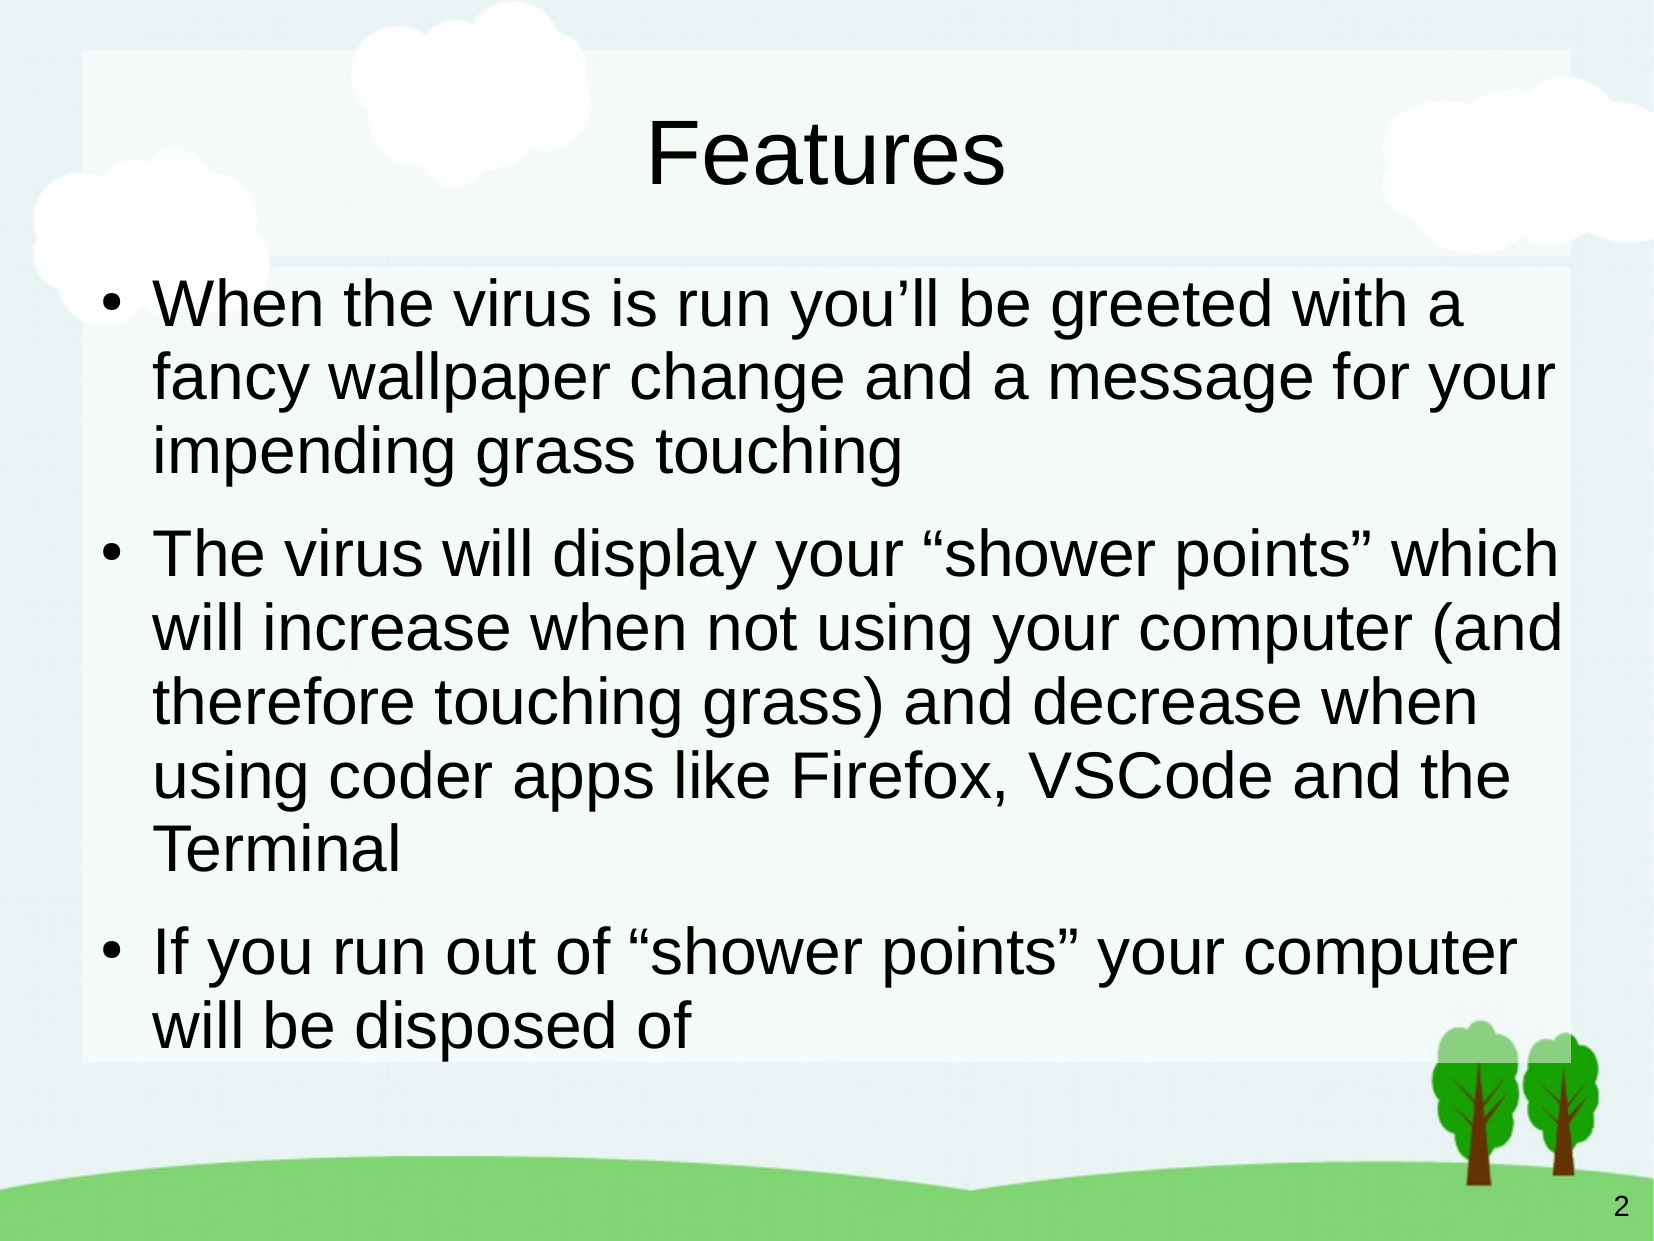

# Features
When the virus is run you’ll be greeted with a fancy wallpaper change and a message for your impending grass touching
The virus will display your “shower points” which will increase when not using your computer (and therefore touching grass) and decrease when using coder apps like Firefox, VSCode and the Terminal
If you run out of “shower points” your computer will be disposed of
2